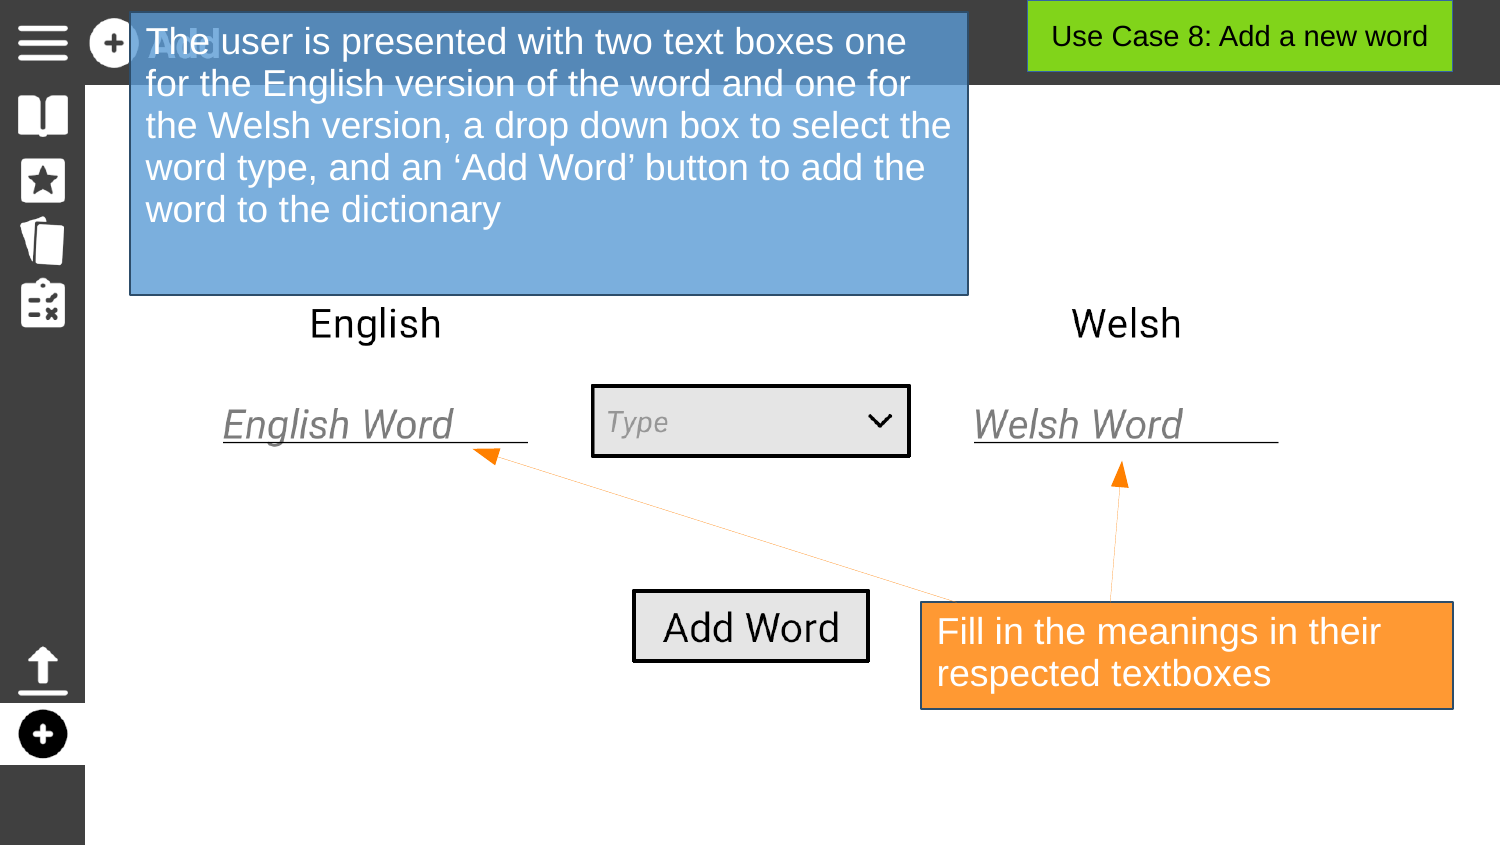

Use Case 8: Add a new word
The user is presented with two text boxes one for the English version of the word and one for the Welsh version, a drop down box to select the word type, and an ‘Add Word’ button to add the word to the dictionary
Fill in the meanings in their respected textboxes